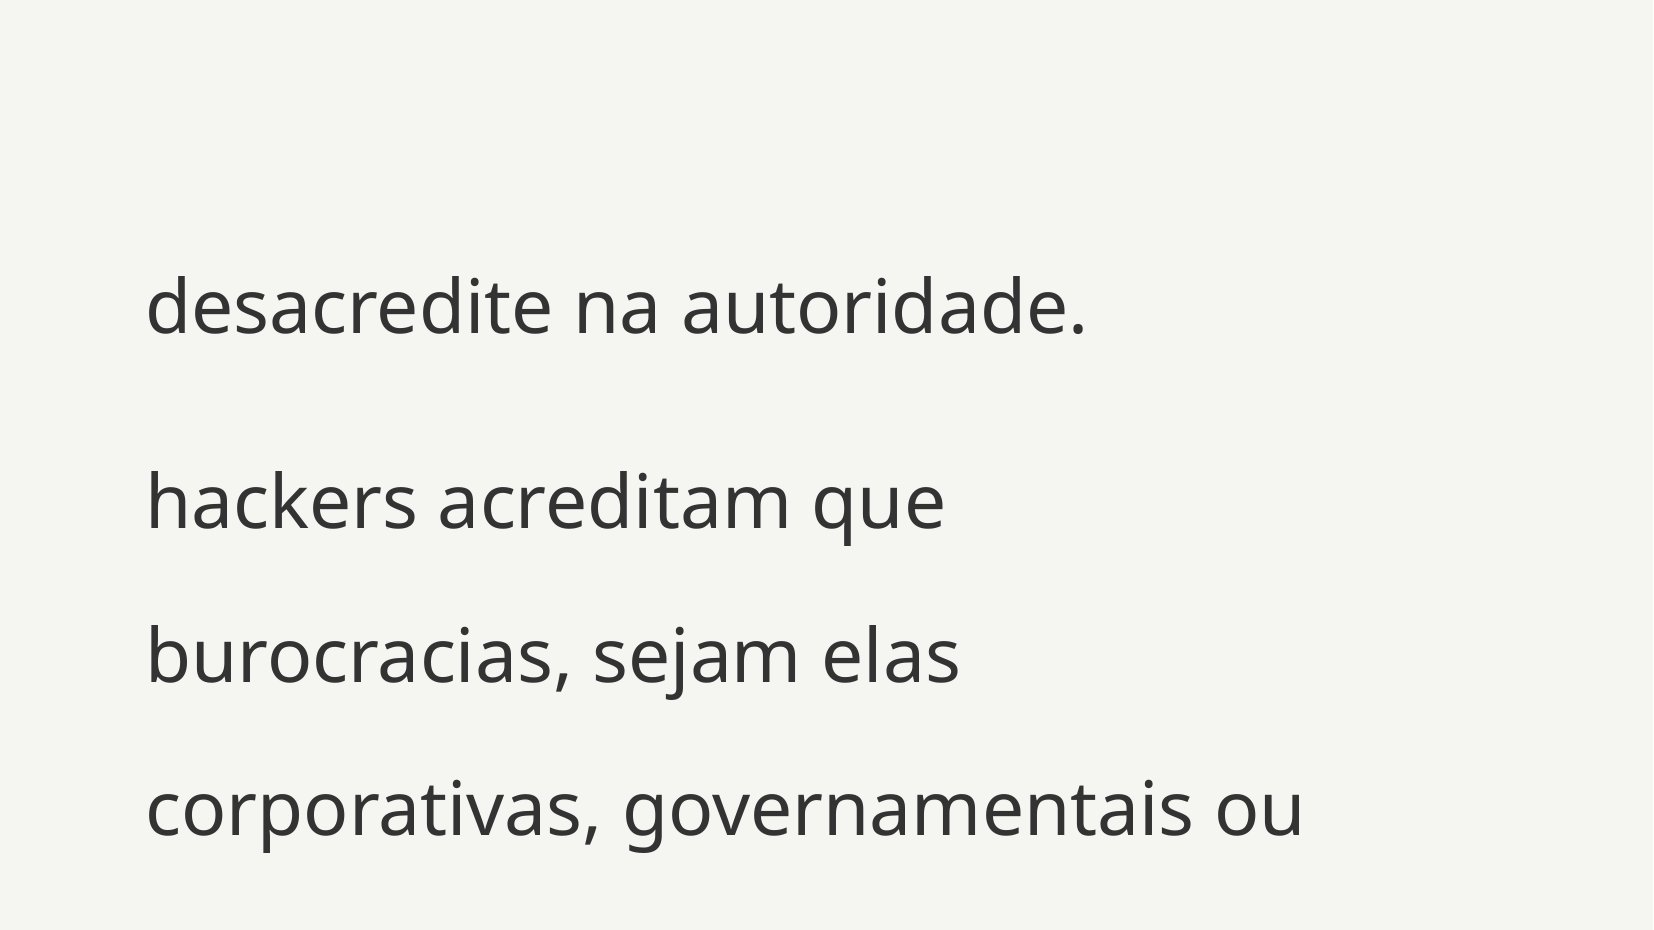

desacredite na autoridade.
hackers acreditam que burocracias, sejam elas corporativas, governamentais ou universitárias, são sistemas falhos.